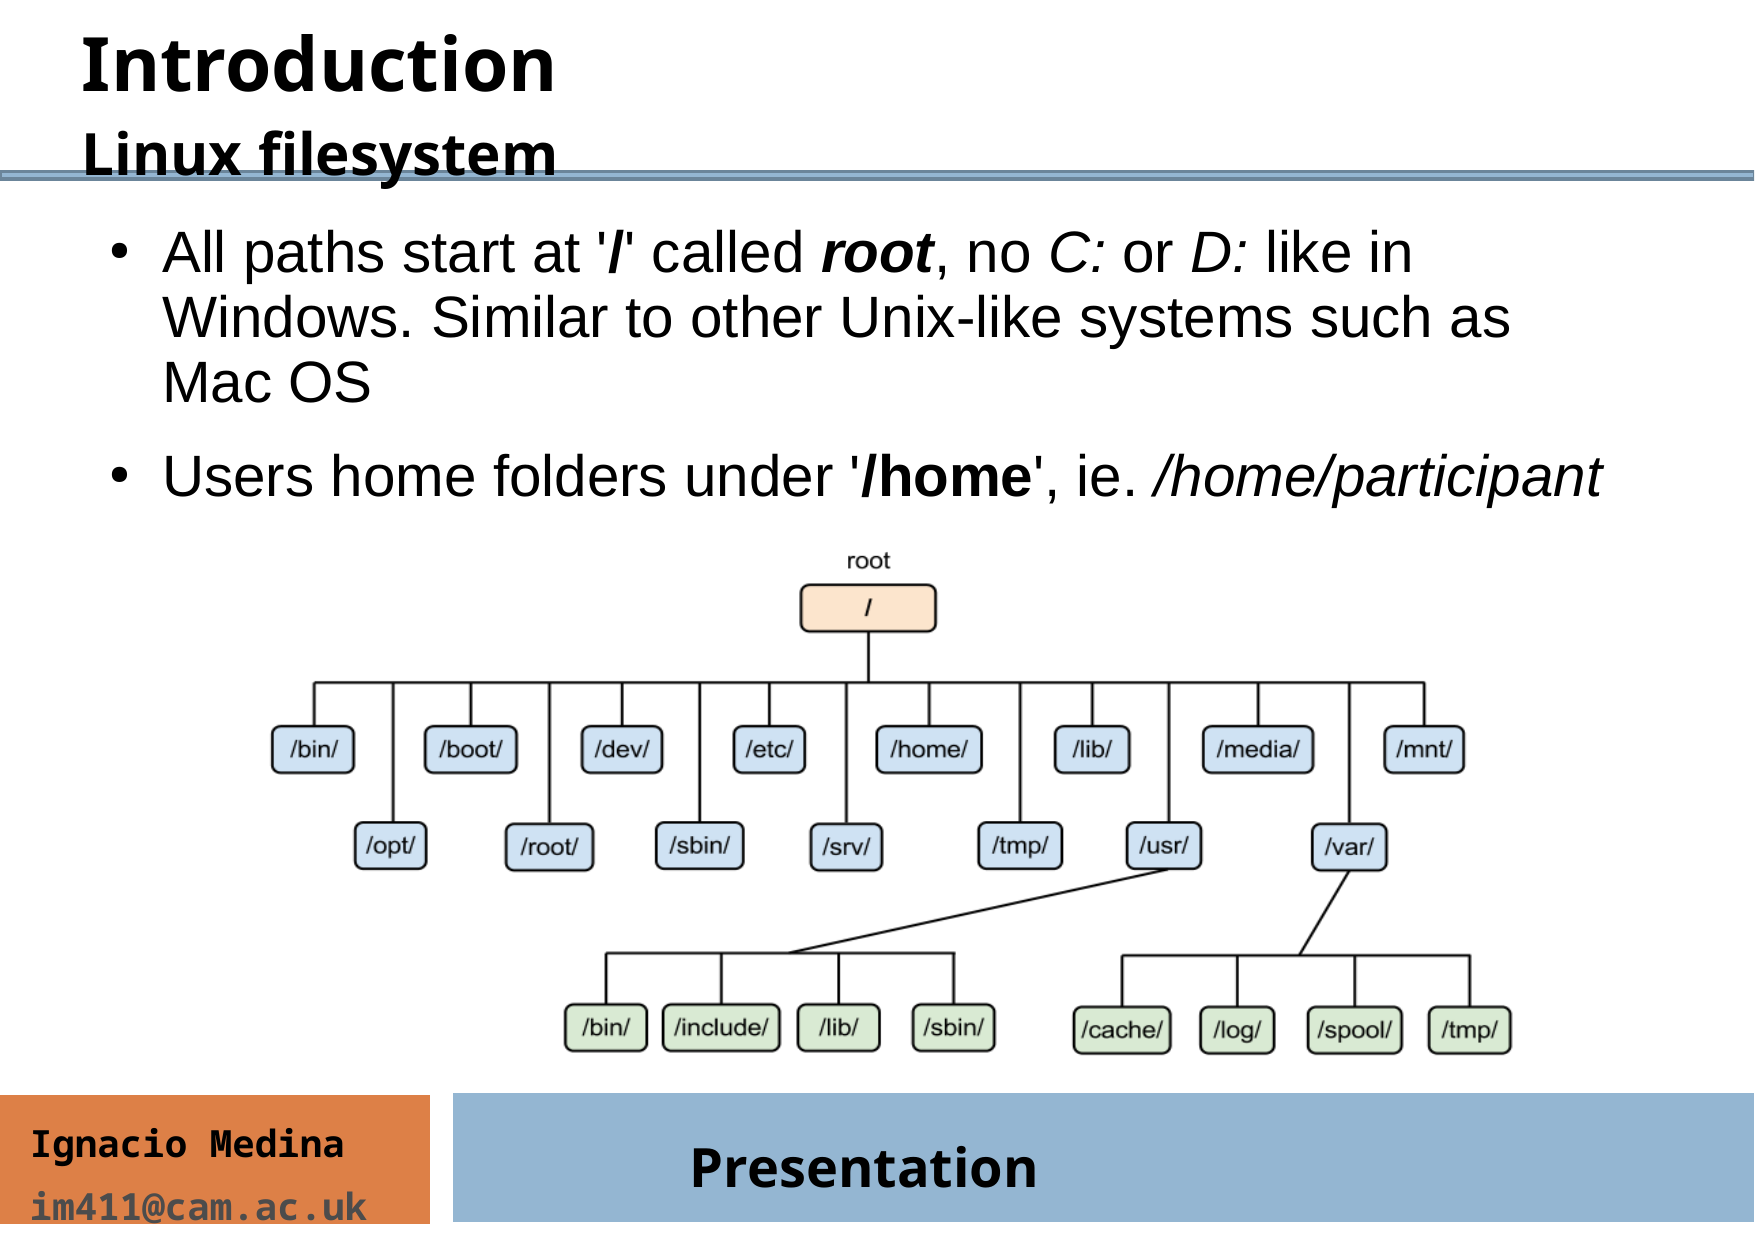

Introduction
Linux filesystem
# All paths start at '/' called root, no C: or D: like in Windows. Similar to other Unix-like systems such as Mac OS
Users home folders under '/home', ie. /home/participant
Ignacio Medina
im411@cam.ac.uk
Presentation